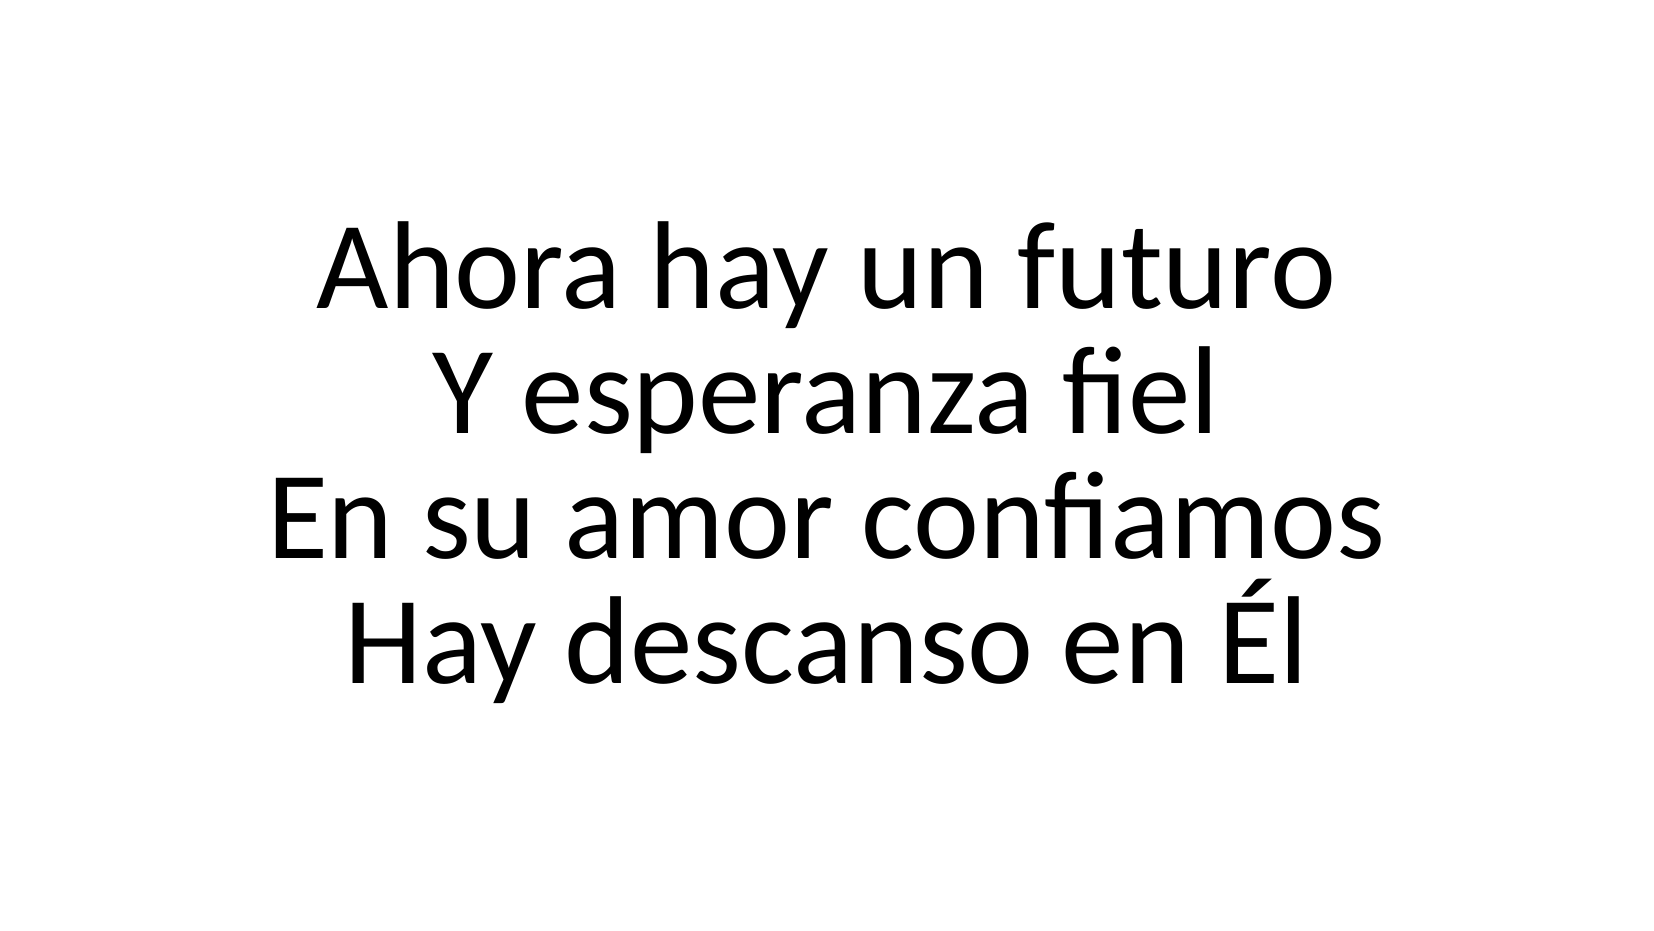

# Ahora hay un futuro Y esperanza fiel En su amor confiamos Hay descanso en Él